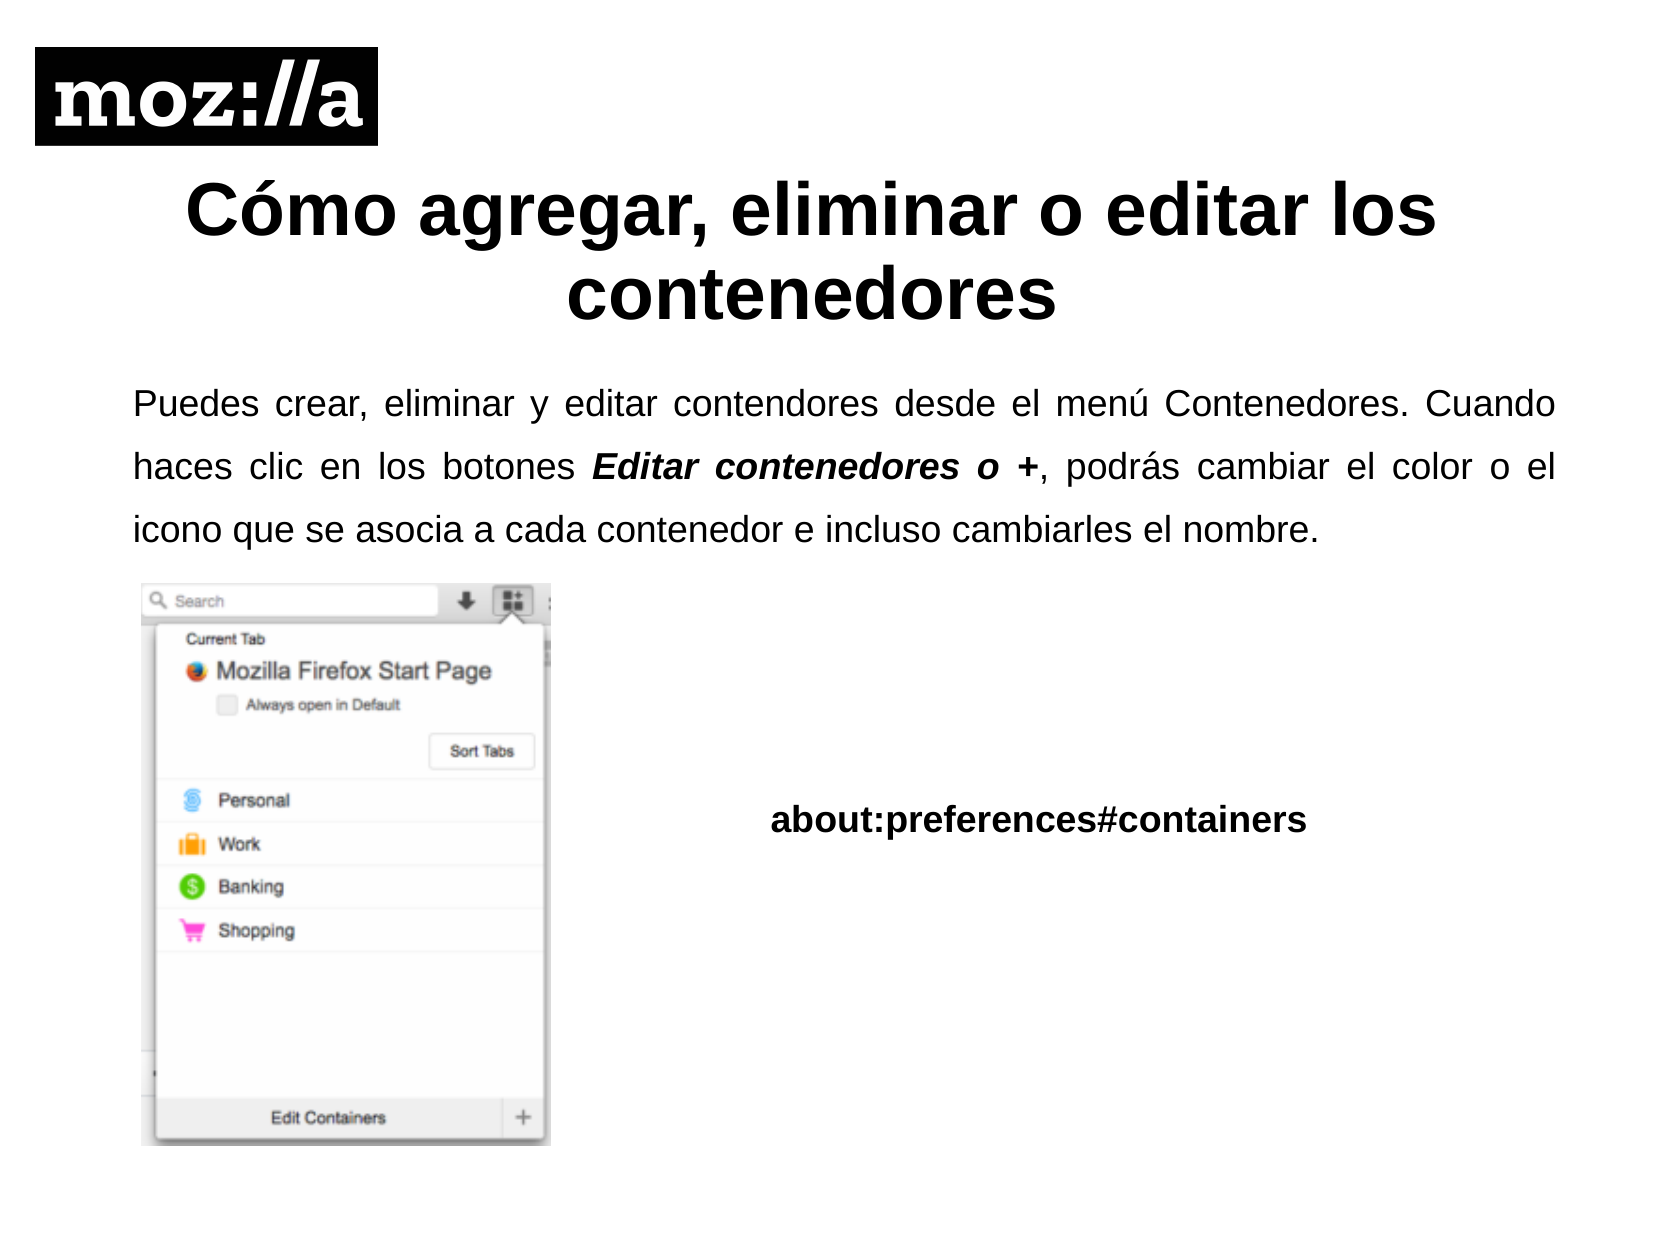

Cómo agregar, eliminar o editar los contenedores
#
Puedes crear, eliminar y editar contendores desde el menú Contenedores. Cuando haces clic en los botones Editar contenedores o +, podrás cambiar el color o el icono que se asocia a cada contenedor e incluso cambiarles el nombre.
about:preferences#containers